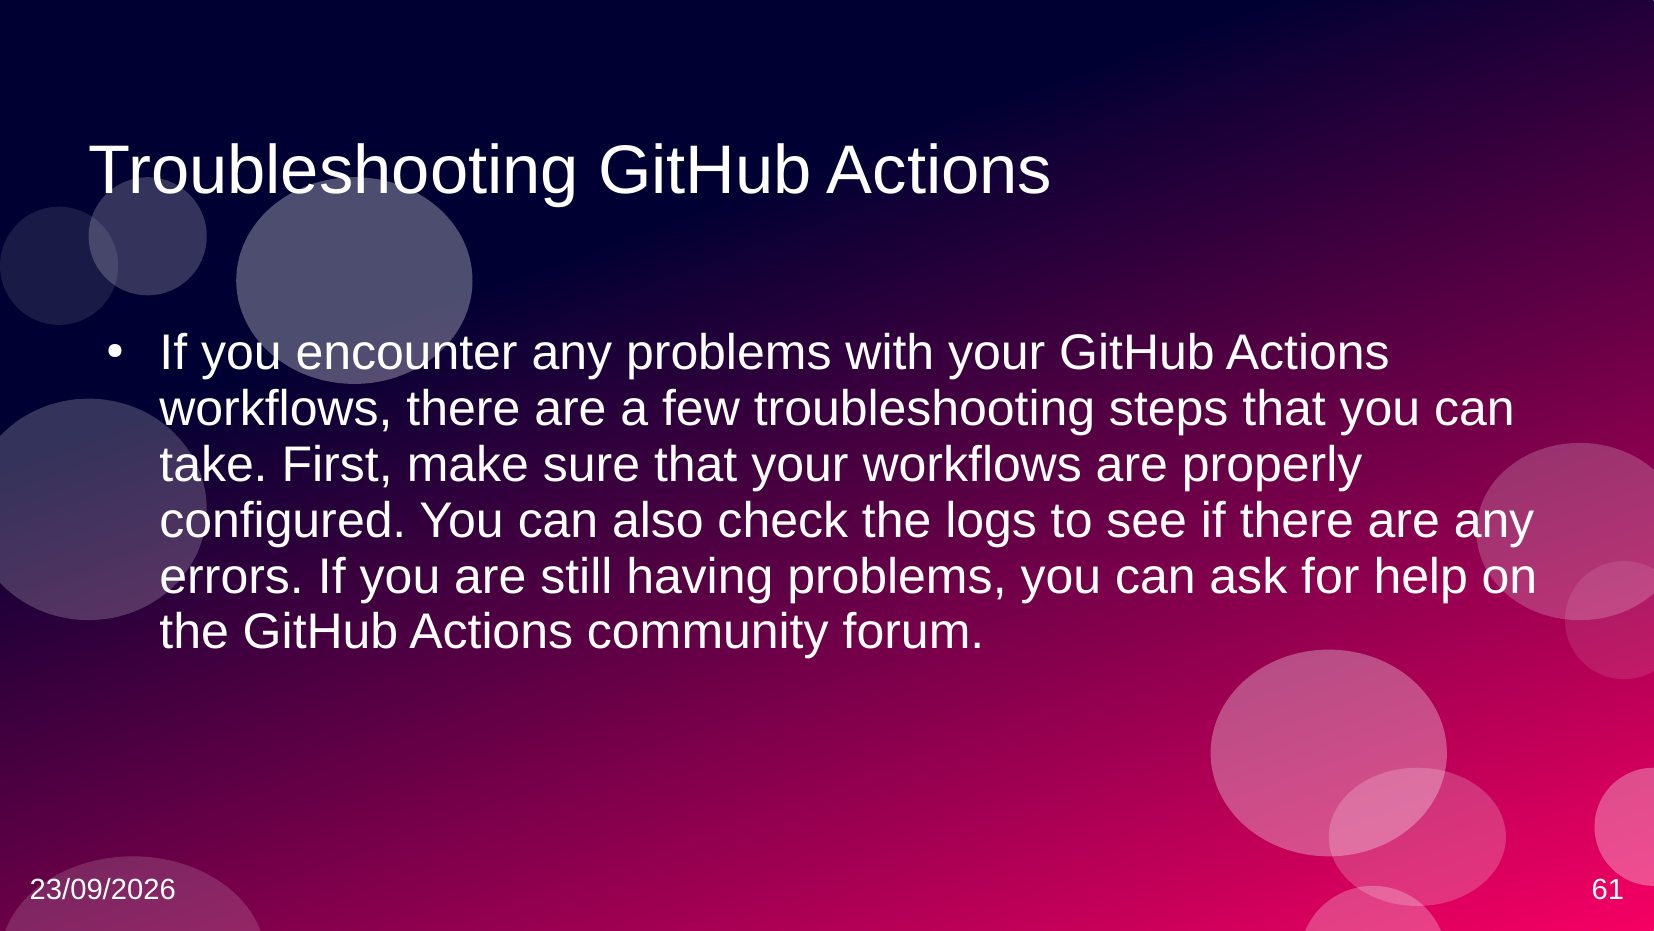

# Troubleshooting GitHub Actions
If you encounter any problems with your GitHub Actions workflows, there are a few troubleshooting steps that you can take. First, make sure that your workflows are properly configured. You can also check the logs to see if there are any errors. If you are still having problems, you can ask for help on the GitHub Actions community forum.
61